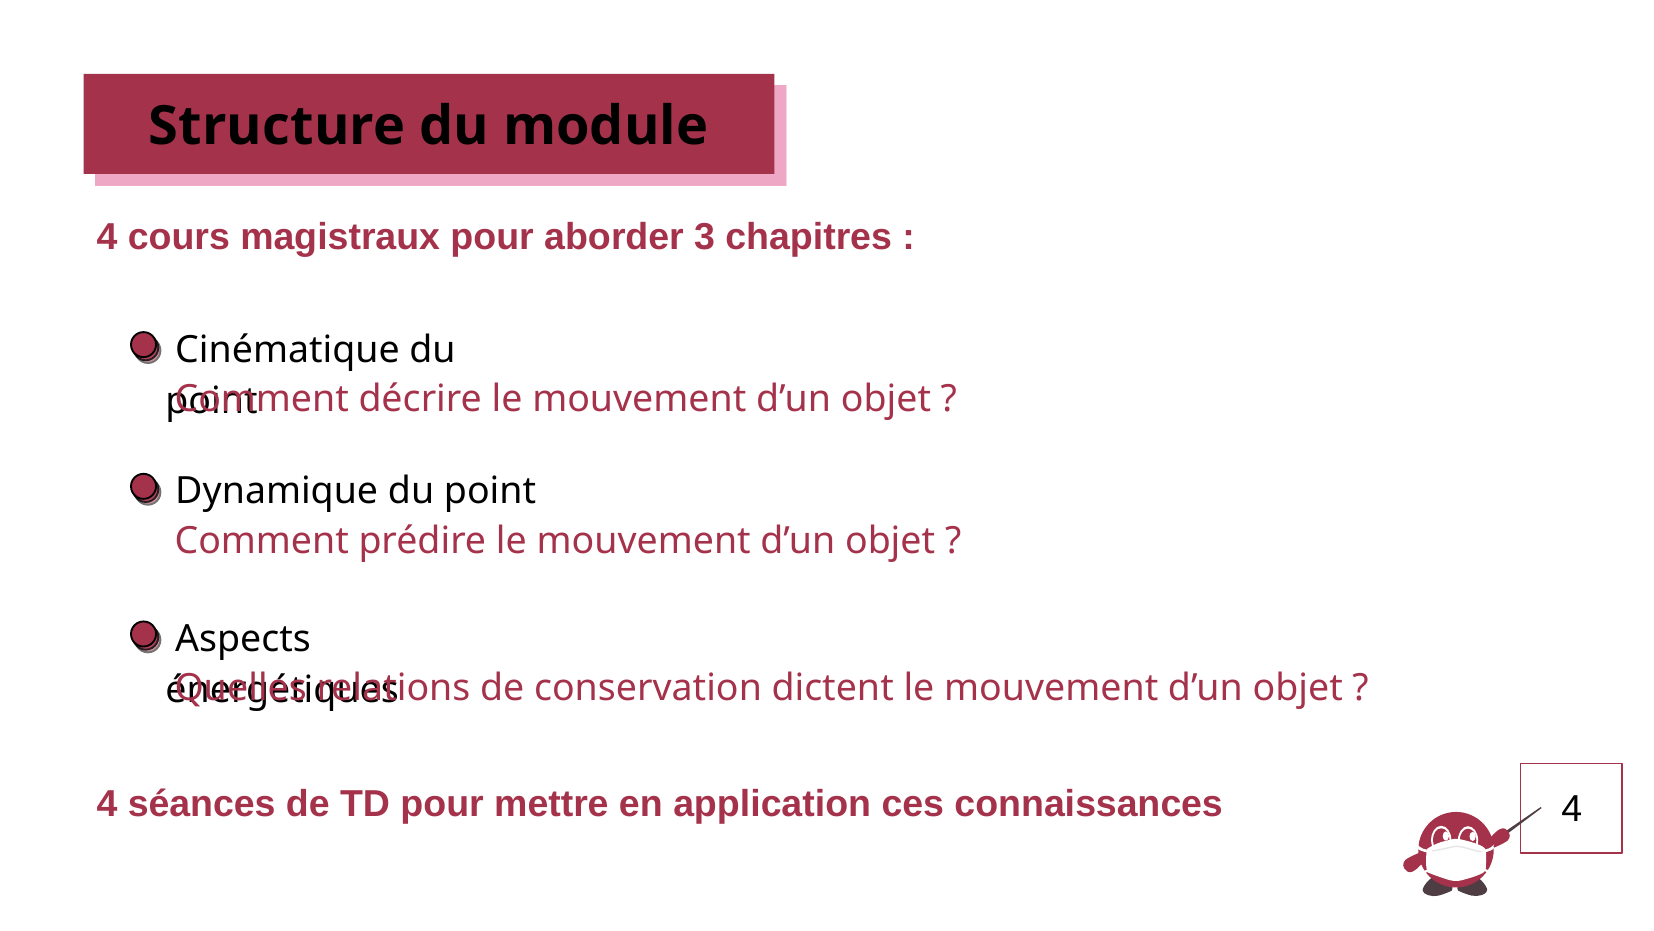

Structure du module
4 cours magistraux pour aborder 3 chapitres :
 Cinématique du point
Comment décrire le mouvement d’un objet ?
 Dynamique du point
Comment prédire le mouvement d’un objet ?
 Aspects énergétiques
Quelles relations de conservation dictent le mouvement d’un objet ?
4 séances de TD pour mettre en application ces connaissances